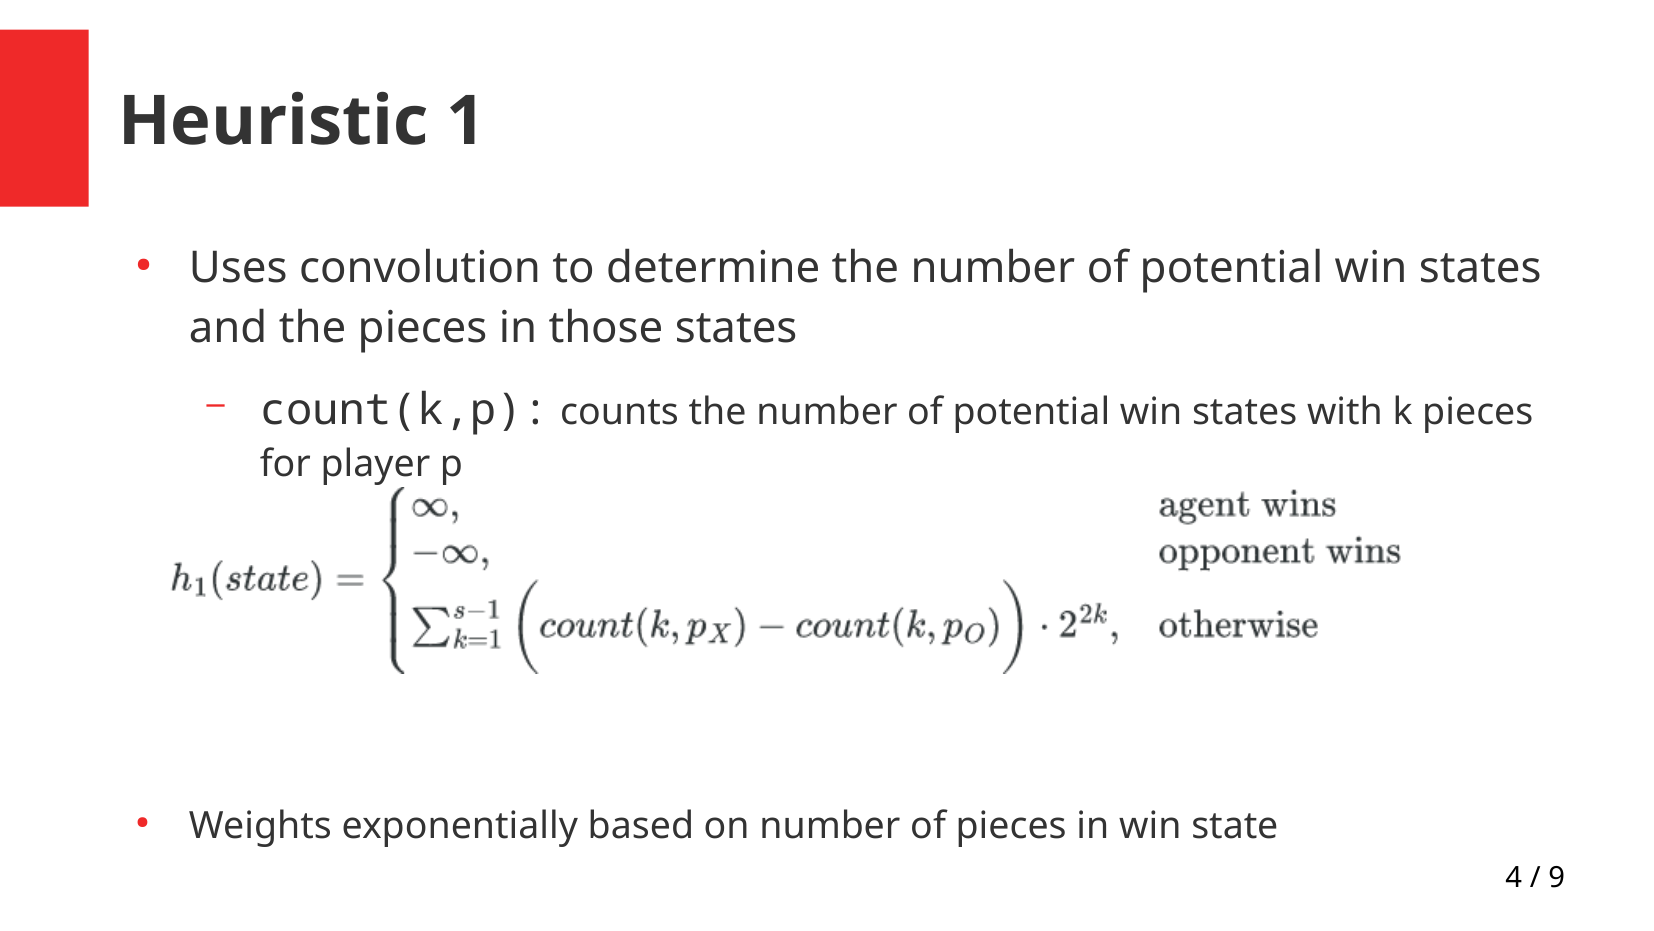

Heuristic 1
# Uses convolution to determine the number of potential win states and the pieces in those states
count(k,p): counts the number of potential win states with k pieces for player p
Weights exponentially based on number of pieces in win state
4